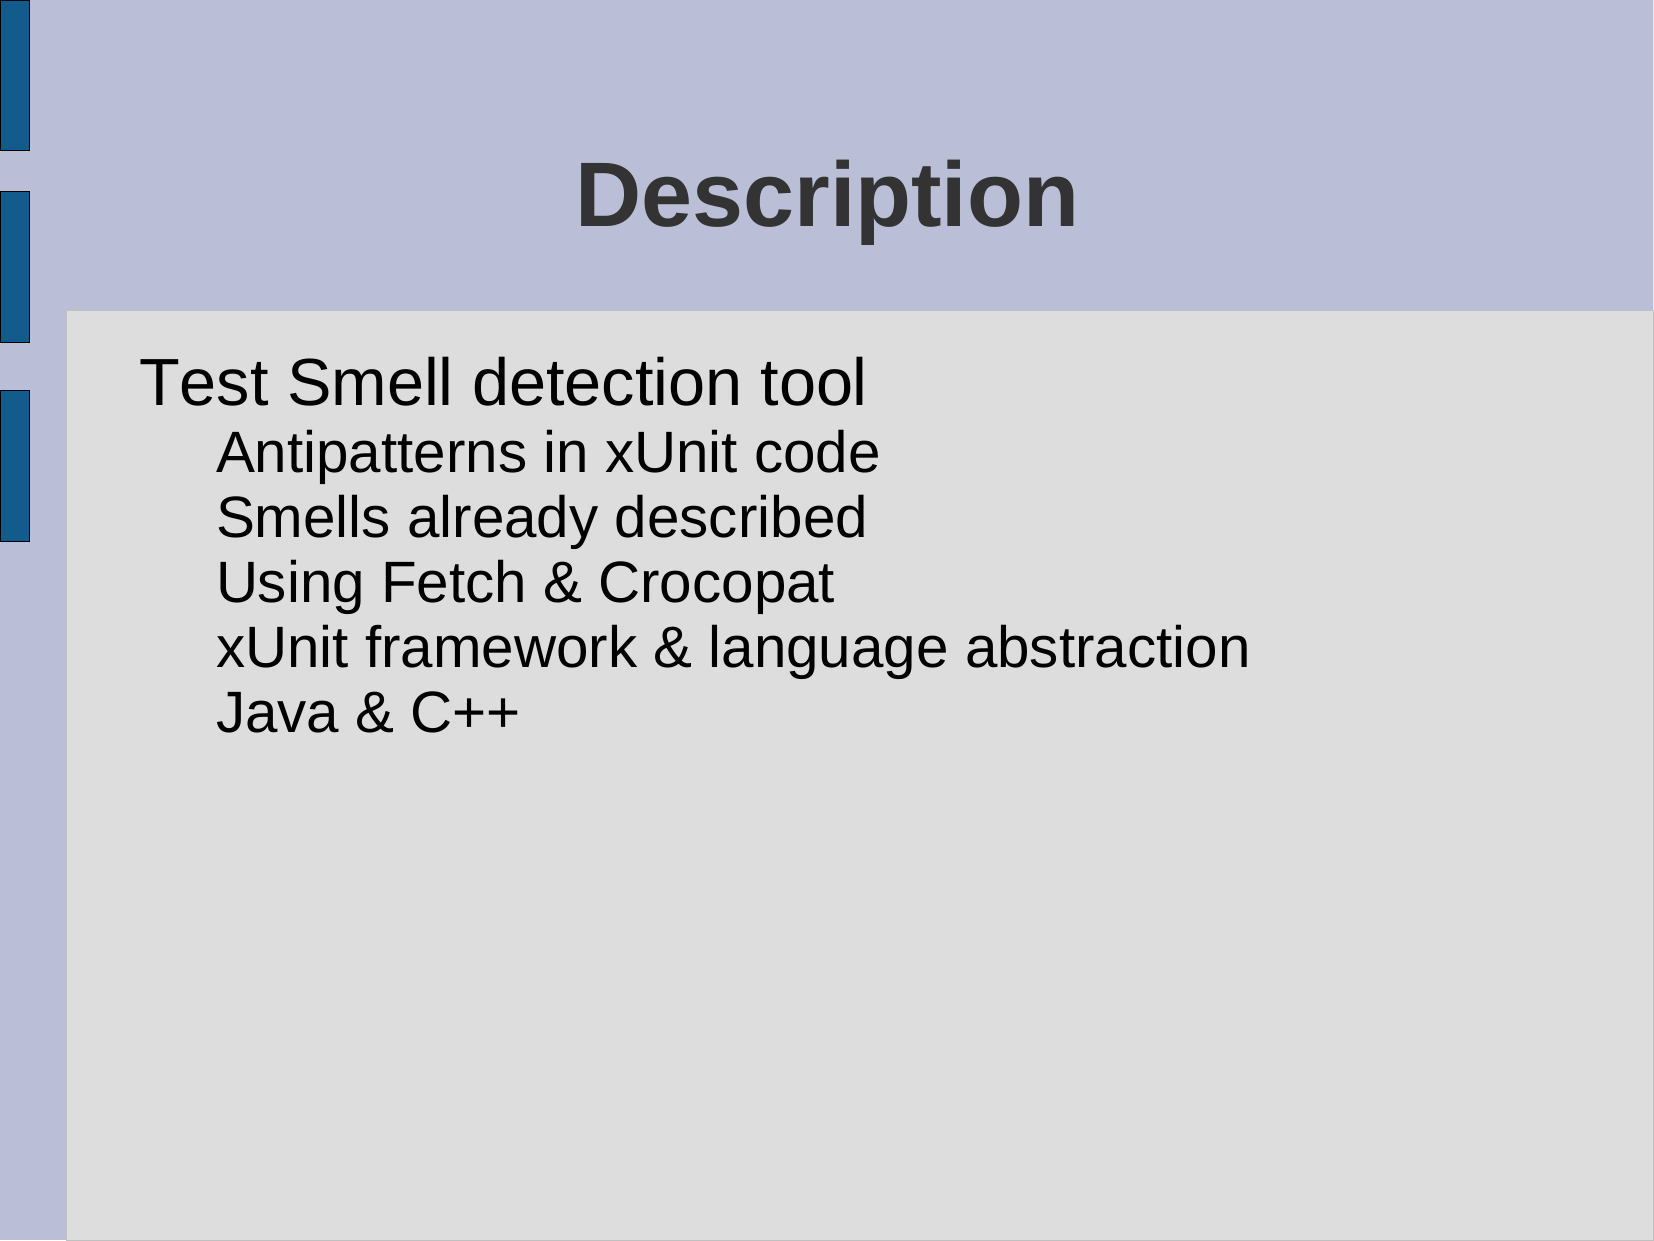

# Description
Test Smell detection tool
Antipatterns in xUnit code
Smells already described
Using Fetch & Crocopat
xUnit framework & language abstraction
Java & C++